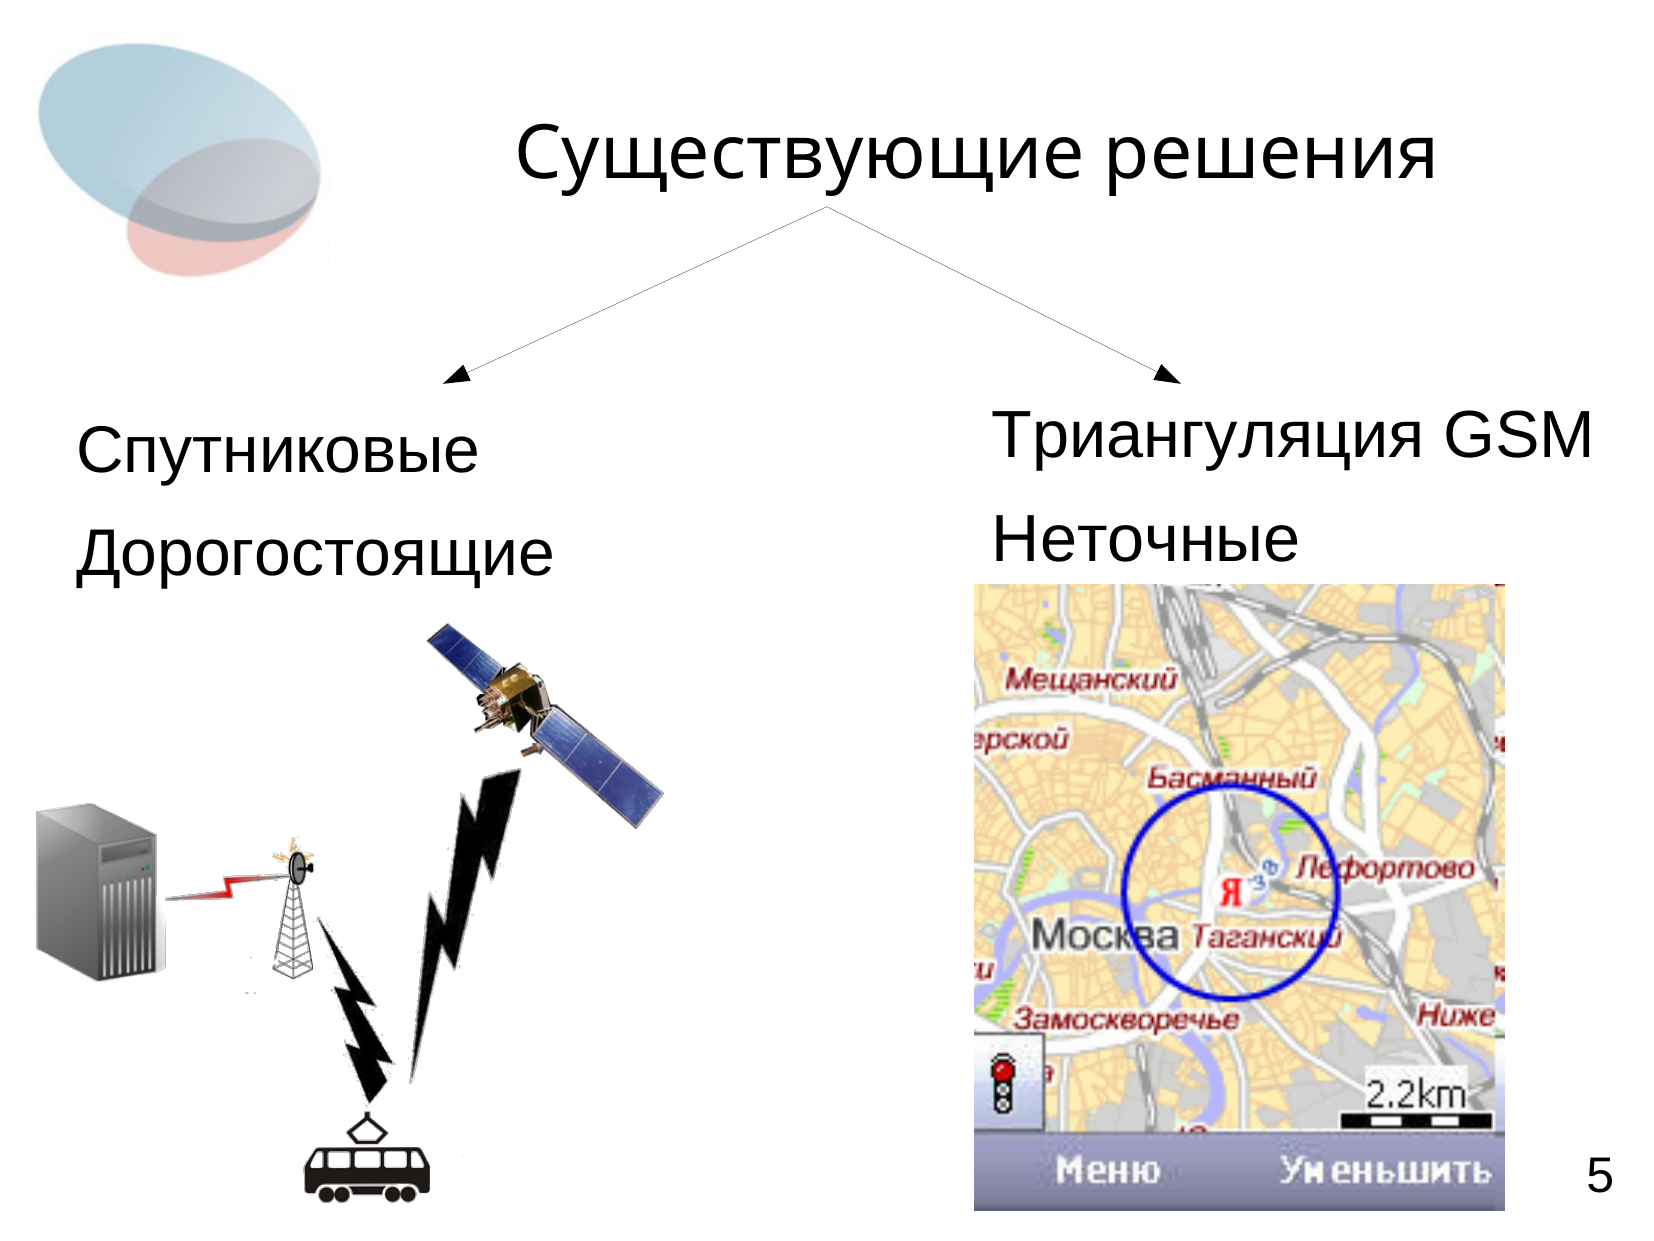

Существующие решения
Триангуляция GSM
Неточные
# Спутниковые
Дорогостоящие
5